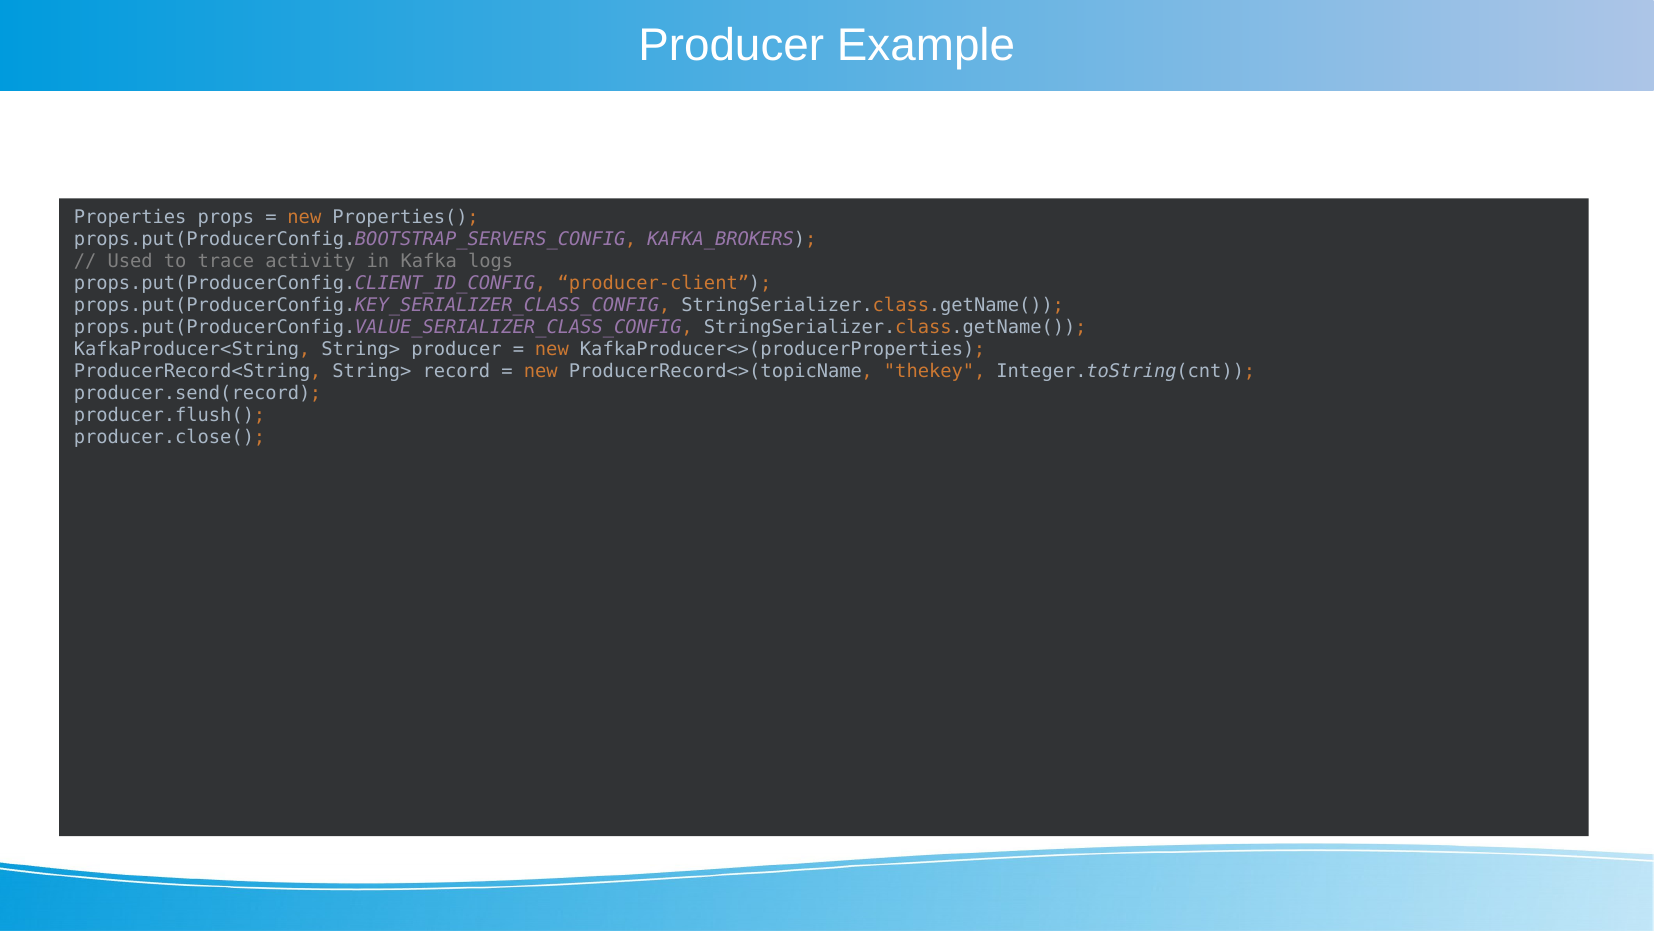

# Producer Example
Properties props = new Properties();
props.put(ProducerConfig.BOOTSTRAP_SERVERS_CONFIG, KAFKA_BROKERS);
// Used to trace activity in Kafka logs
props.put(ProducerConfig.CLIENT_ID_CONFIG, “producer-client”);
props.put(ProducerConfig.KEY_SERIALIZER_CLASS_CONFIG, StringSerializer.class.getName());
props.put(ProducerConfig.VALUE_SERIALIZER_CLASS_CONFIG, StringSerializer.class.getName());
KafkaProducer<String, String> producer = new KafkaProducer<>(producerProperties);
ProducerRecord<String, String> record = new ProducerRecord<>(topicName, "thekey", Integer.toString(cnt));
producer.send(record);
producer.flush();
producer.close();